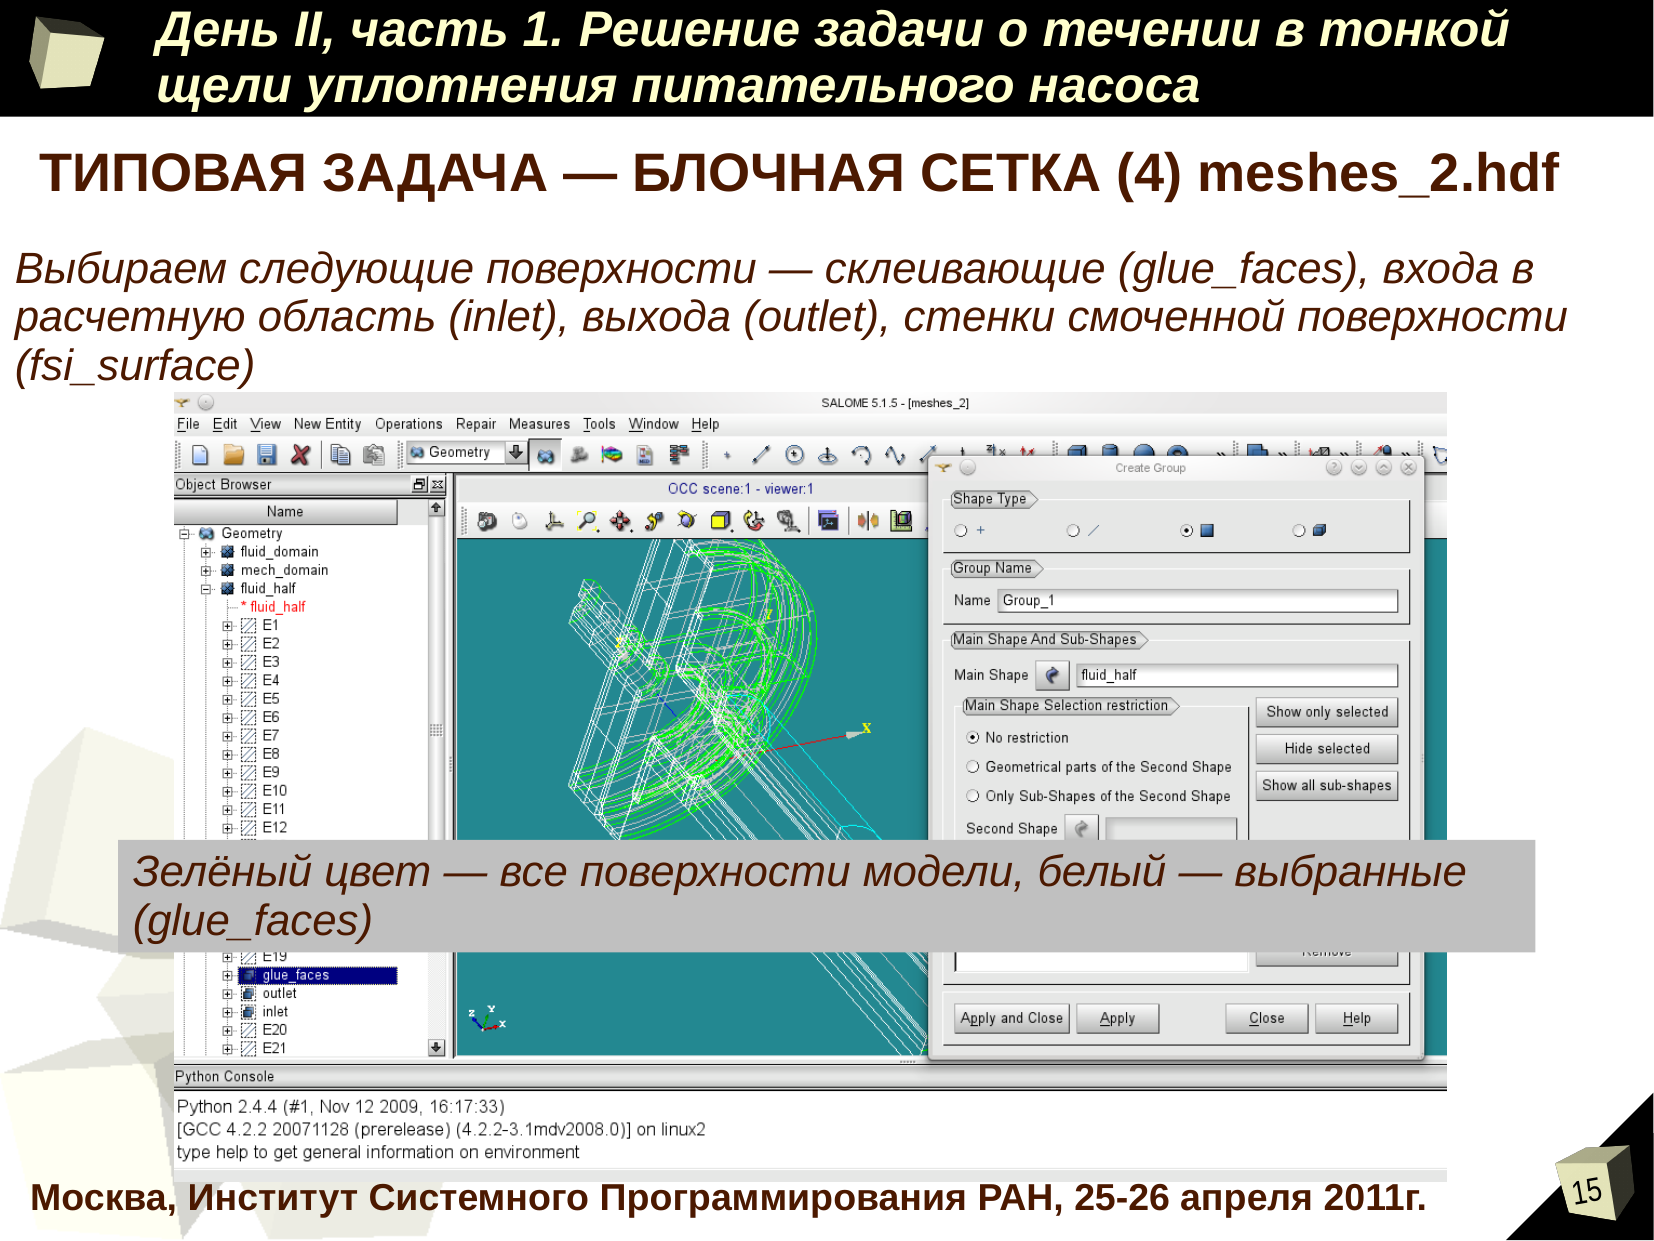

ТИПОВАЯ ЗАДАЧА — БЛОЧНАЯ СЕТКА (4) meshes_2.hdf
Выбираем следующие поверхности — склеивающие (glue_faces), входа в расчетную область (inlet), выхода (outlet), стенки смоченной поверхности (fsi_surface)
Зелёный цвет — все поверхности модели, белый — выбранные (glue_faces)